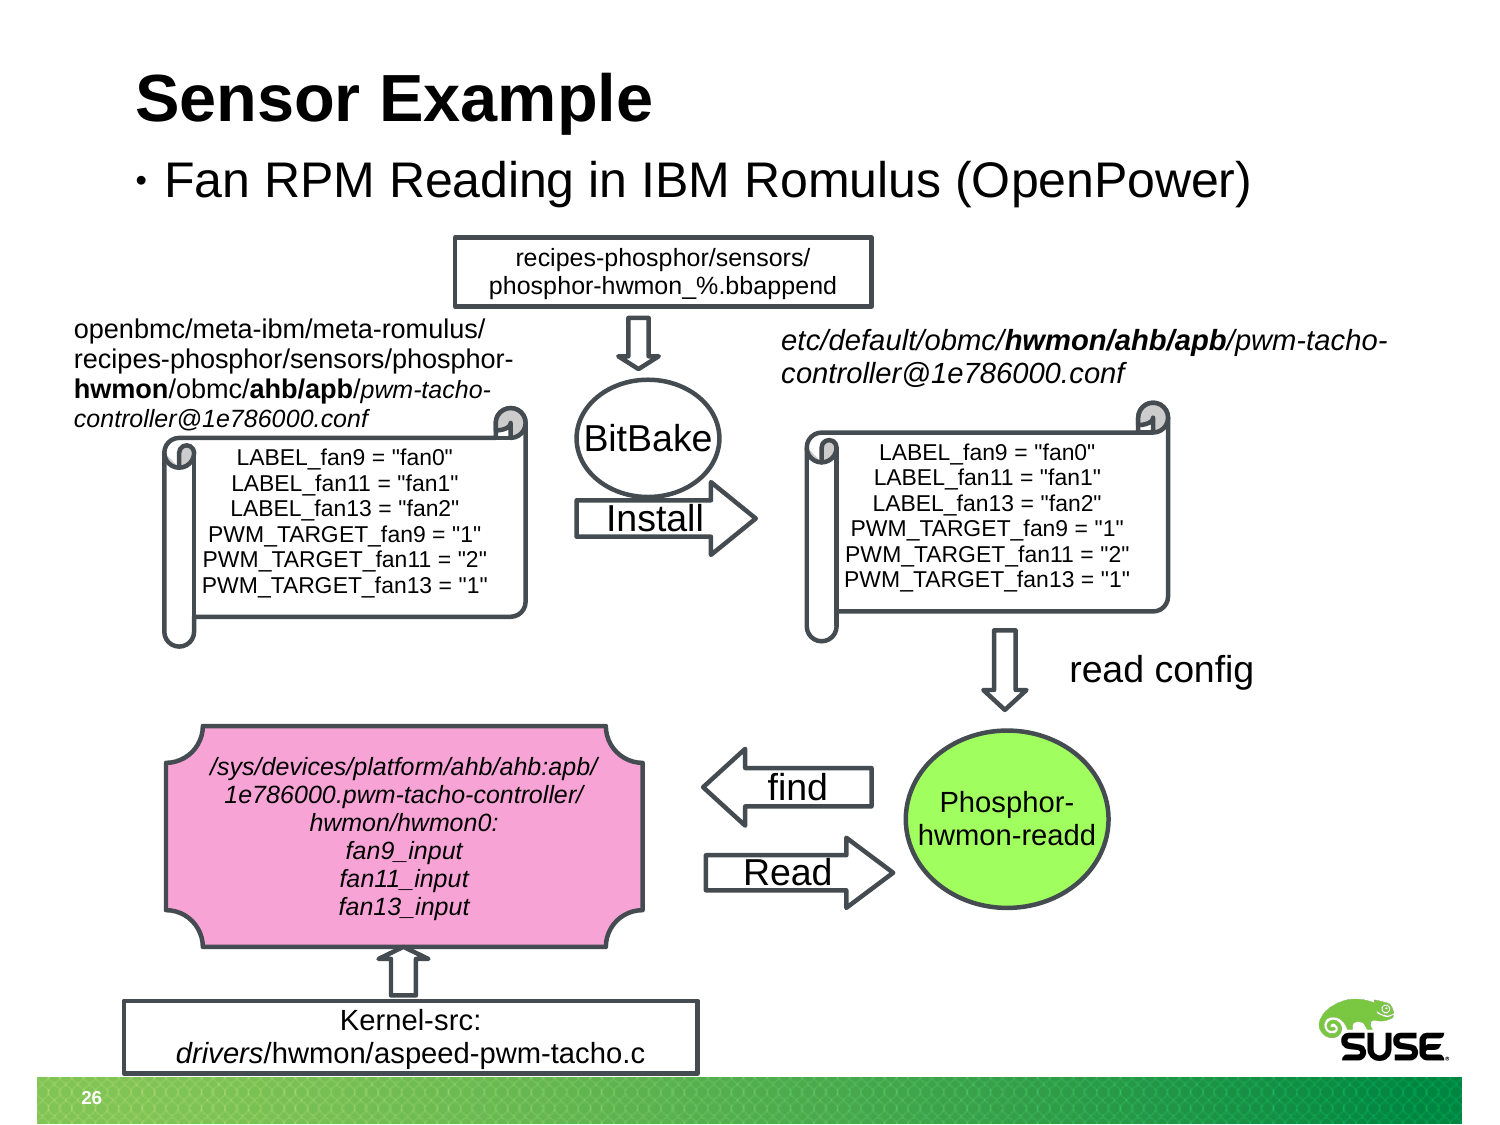

# Sensor Example
Fan RPM Reading in IBM Romulus (OpenPower)
recipes-phosphor/sensors/
phosphor-hwmon_%.bbappend
openbmc/meta-ibm/meta-romulus/
recipes-phosphor/sensors/phosphor-hwmon/obmc/ahb/apb/pwm-tacho-controller@1e786000.conf
etc/default/obmc/hwmon/ahb/apb/pwm-tacho-controller@1e786000.conf
BitBake
LABEL_fan9 = "fan0"
LABEL_fan11 = "fan1"
LABEL_fan13 = "fan2"
PWM_TARGET_fan9 = "1"
PWM_TARGET_fan11 = "2"
PWM_TARGET_fan13 = "1"
LABEL_fan9 = "fan0"
LABEL_fan11 = "fan1"
LABEL_fan13 = "fan2"
PWM_TARGET_fan9 = "1"
PWM_TARGET_fan11 = "2"
PWM_TARGET_fan13 = "1"
Install
read config
/sys/devices/platform/ahb/ahb:apb/
1e786000.pwm-tacho-controller/
hwmon/hwmon0:
fan9_input
fan11_input
fan13_input
Phosphor-
hwmon-readd
find
Read
Kernel-src:
drivers/hwmon/aspeed-pwm-tacho.c